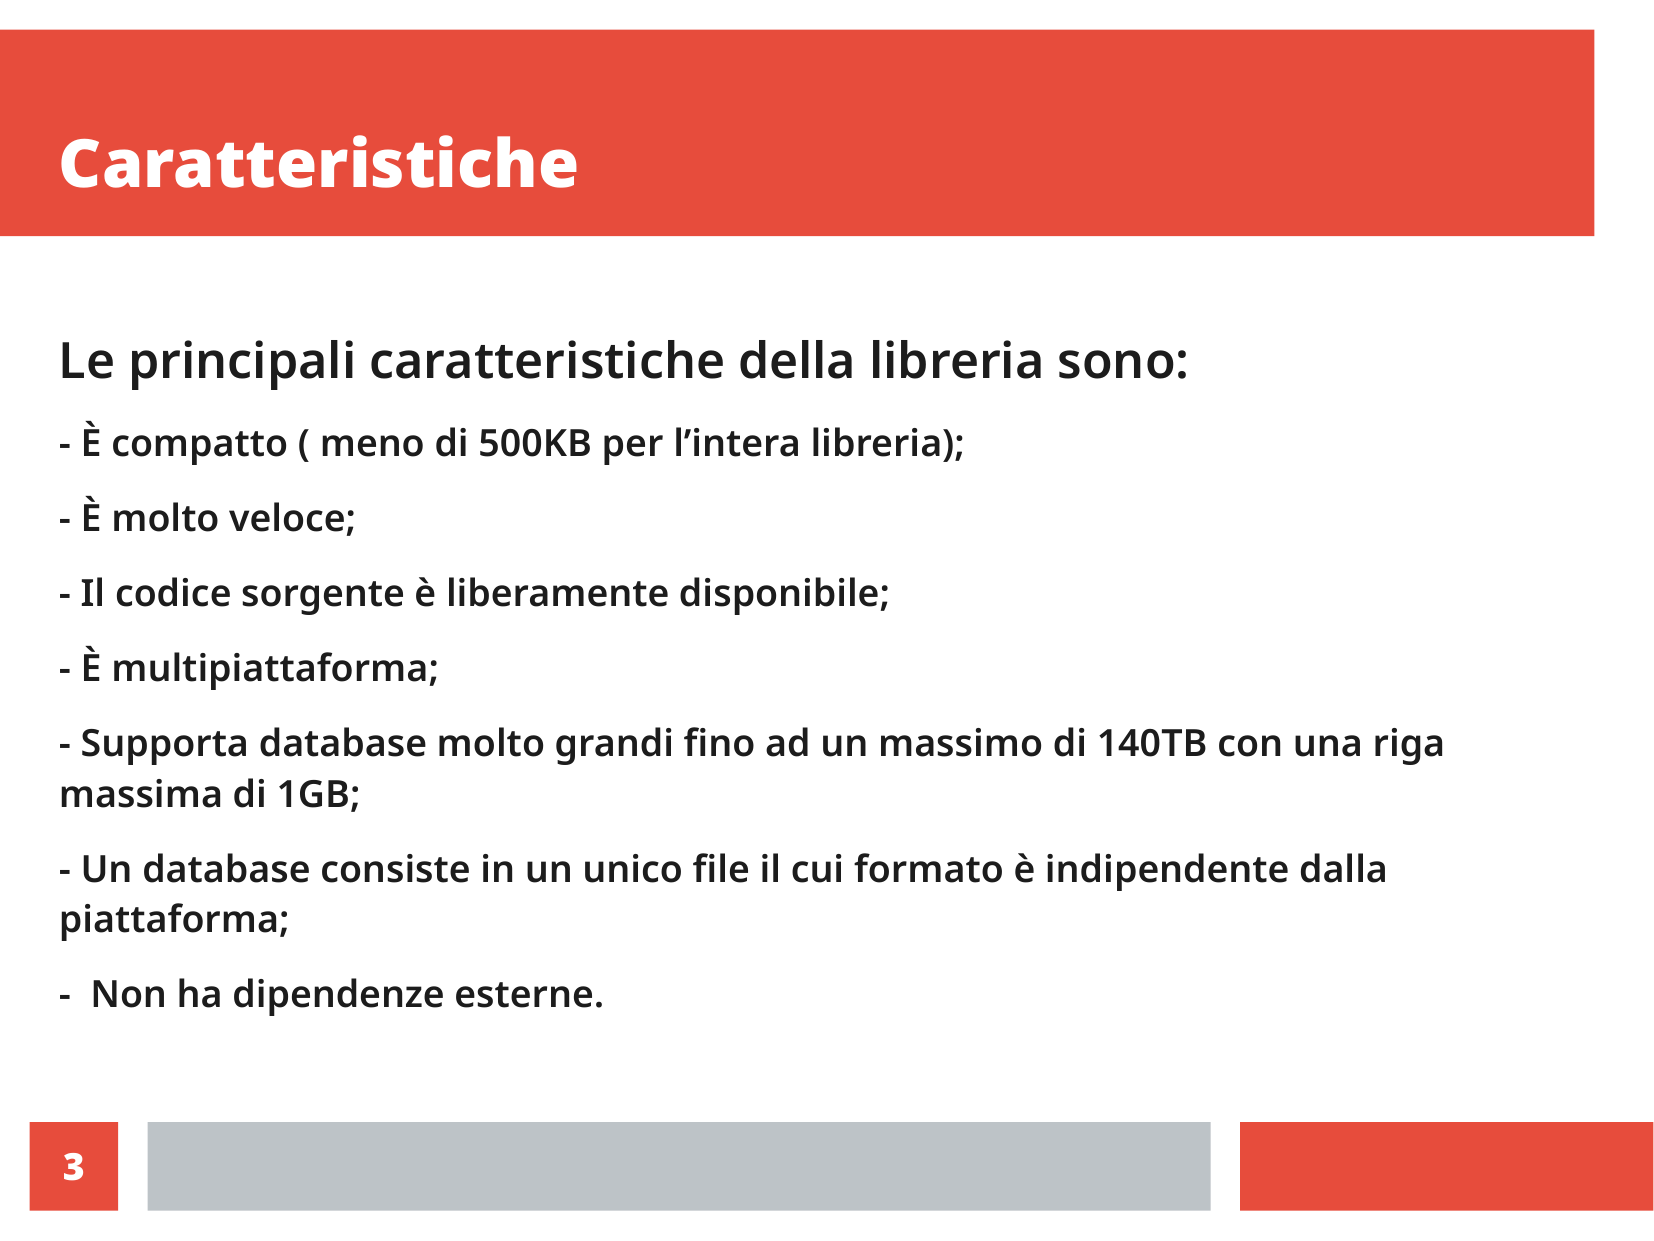

# Caratteristiche
Le principali caratteristiche della libreria sono:
- È compatto ( meno di 500KB per l’intera libreria);
- È molto veloce;
- Il codice sorgente è liberamente disponibile;
- È multipiattaforma;
- Supporta database molto grandi fino ad un massimo di 140TB con una riga massima di 1GB;
- Un database consiste in un unico file il cui formato è indipendente dalla piattaforma;
- Non ha dipendenze esterne.
3